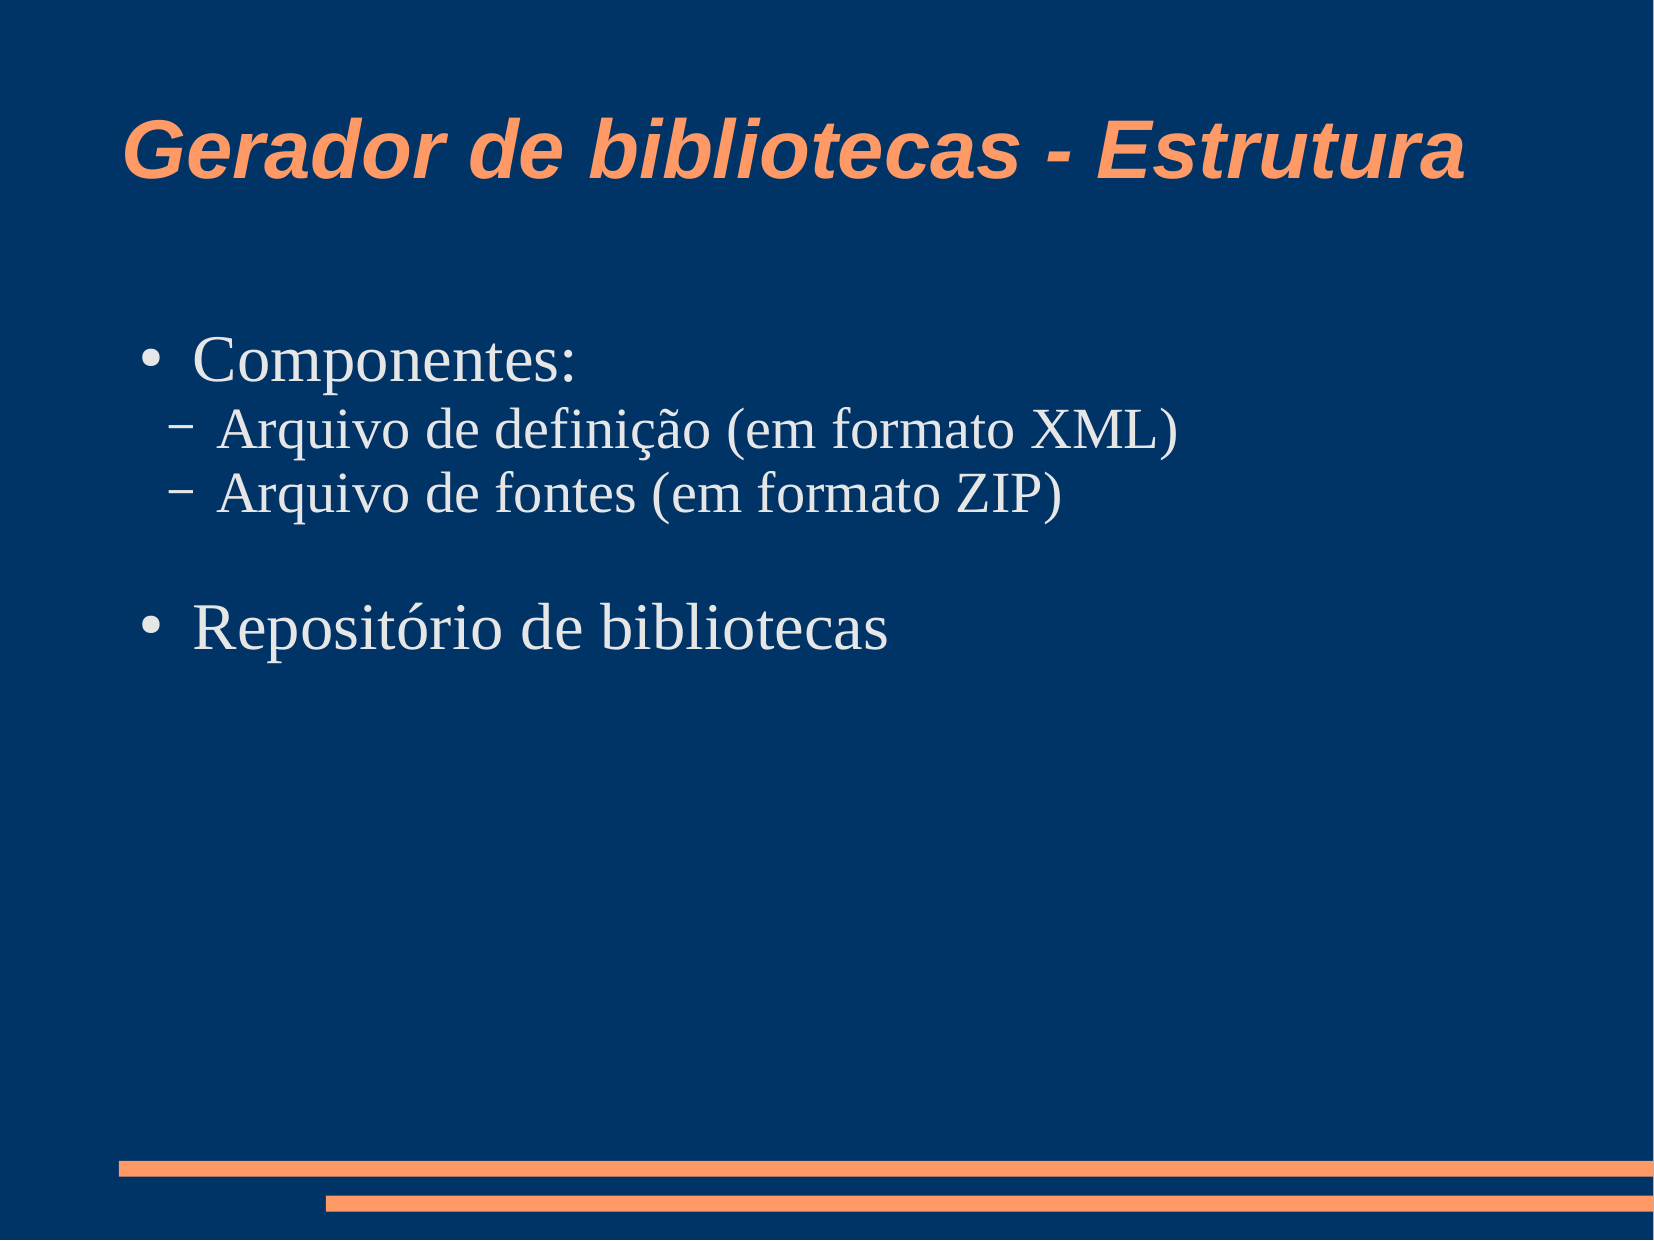

# Gerador de bibliotecas - Estrutura
Componentes:
Arquivo de definição (em formato XML)
Arquivo de fontes (em formato ZIP)
Repositório de bibliotecas